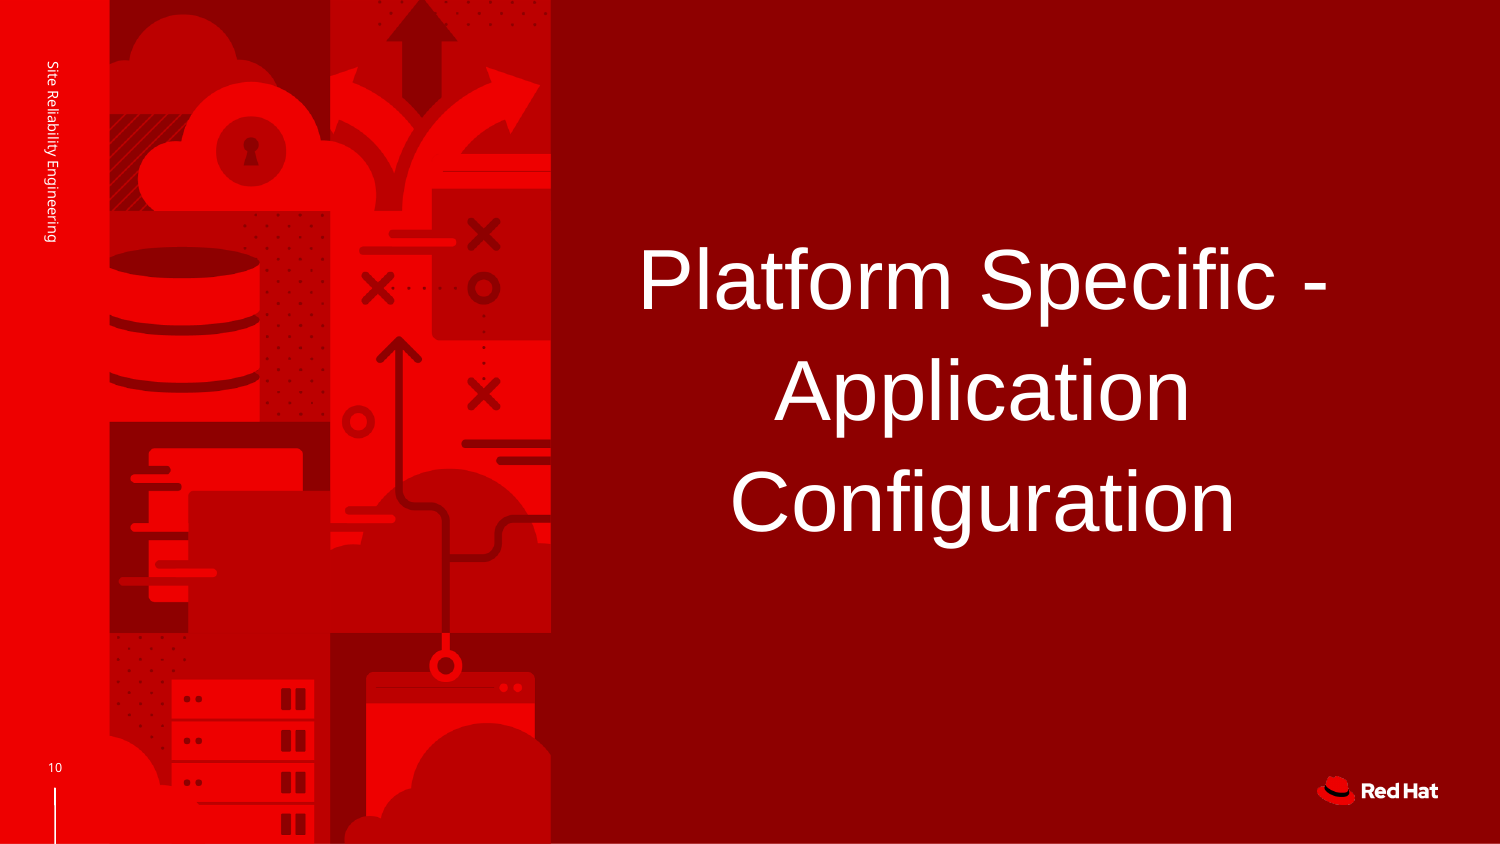

Platform Specific - Application Configuration
# Site Reliability Engineering